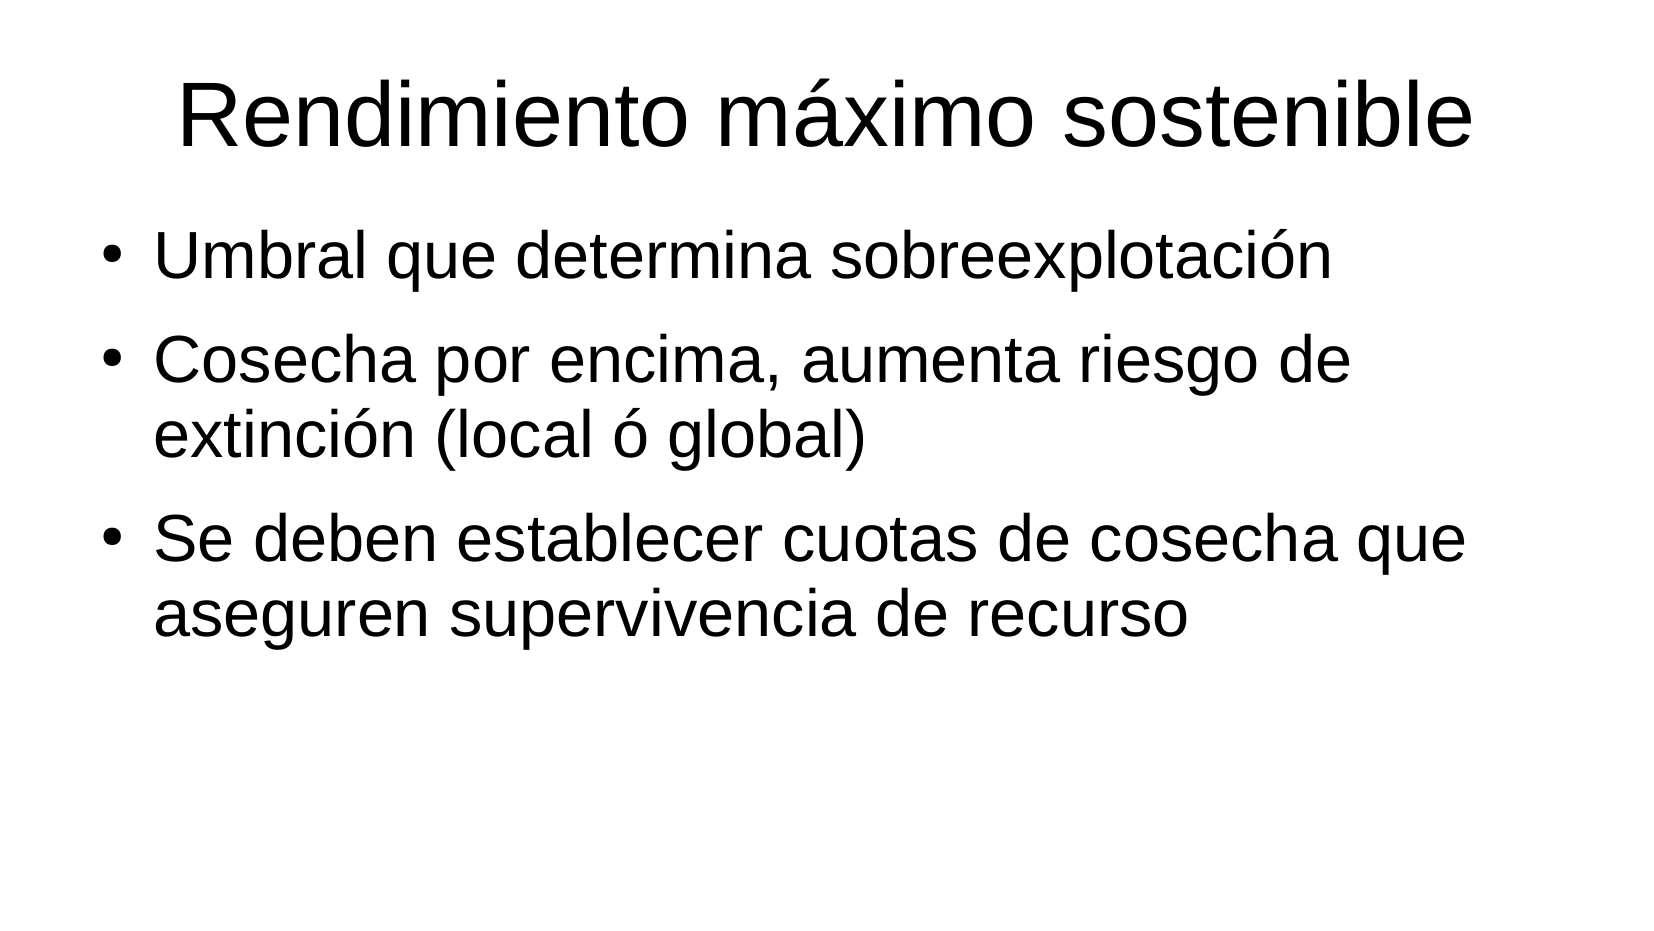

# Rendimiento máximo sostenible
Umbral que determina sobreexplotación
Cosecha por encima, aumenta riesgo de extinción (local ó global)
Se deben establecer cuotas de cosecha que aseguren supervivencia de recurso